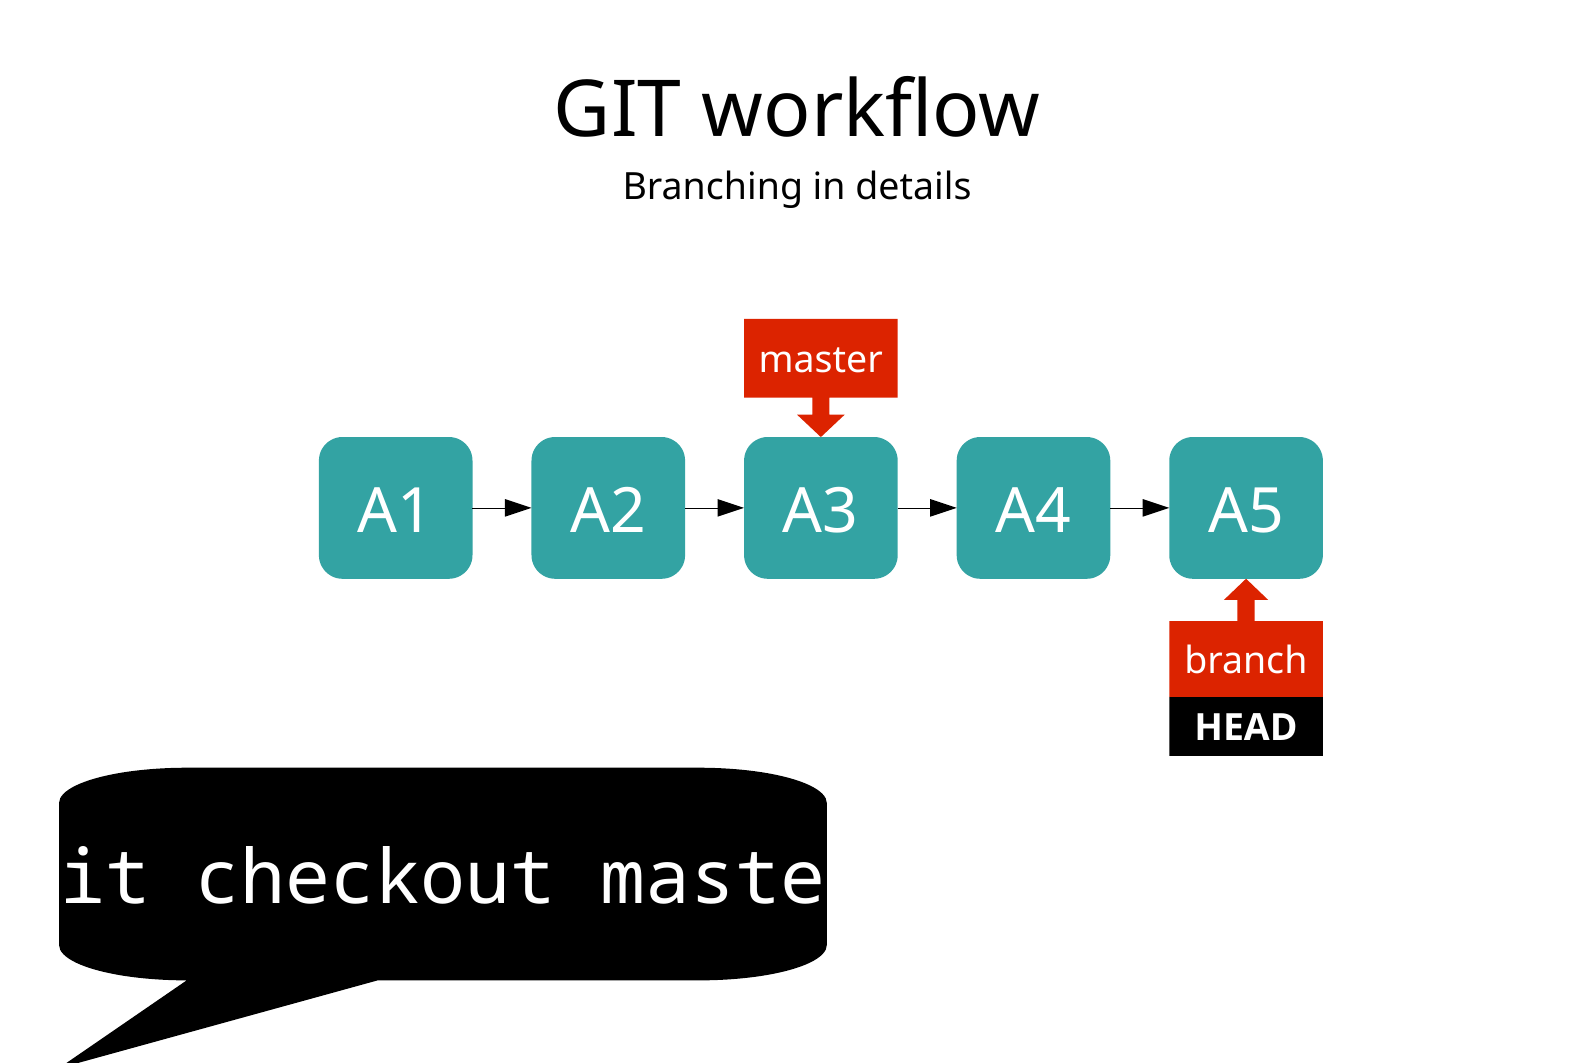

# GIT workflow Branching in details
master
A1
A2
A3
A4
A5
branch
HEAD
git checkout master